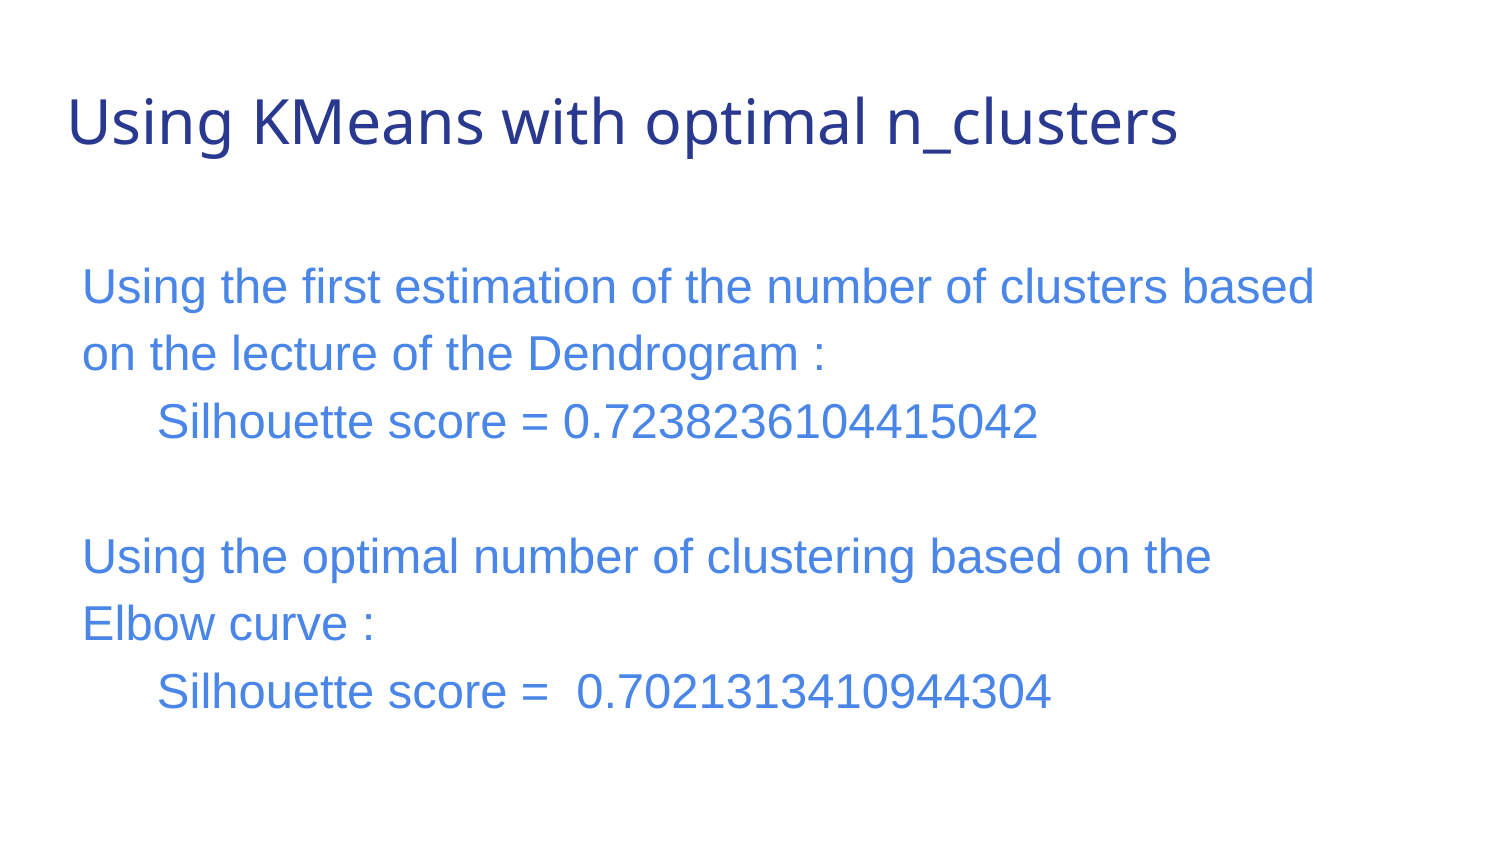

# Using KMeans with optimal n_clusters
Using the first estimation of the number of clusters based on the lecture of the Dendrogram :
Silhouette score = 0.7238236104415042
Using the optimal number of clustering based on the Elbow curve :
	Silhouette score = 0.7021313410944304